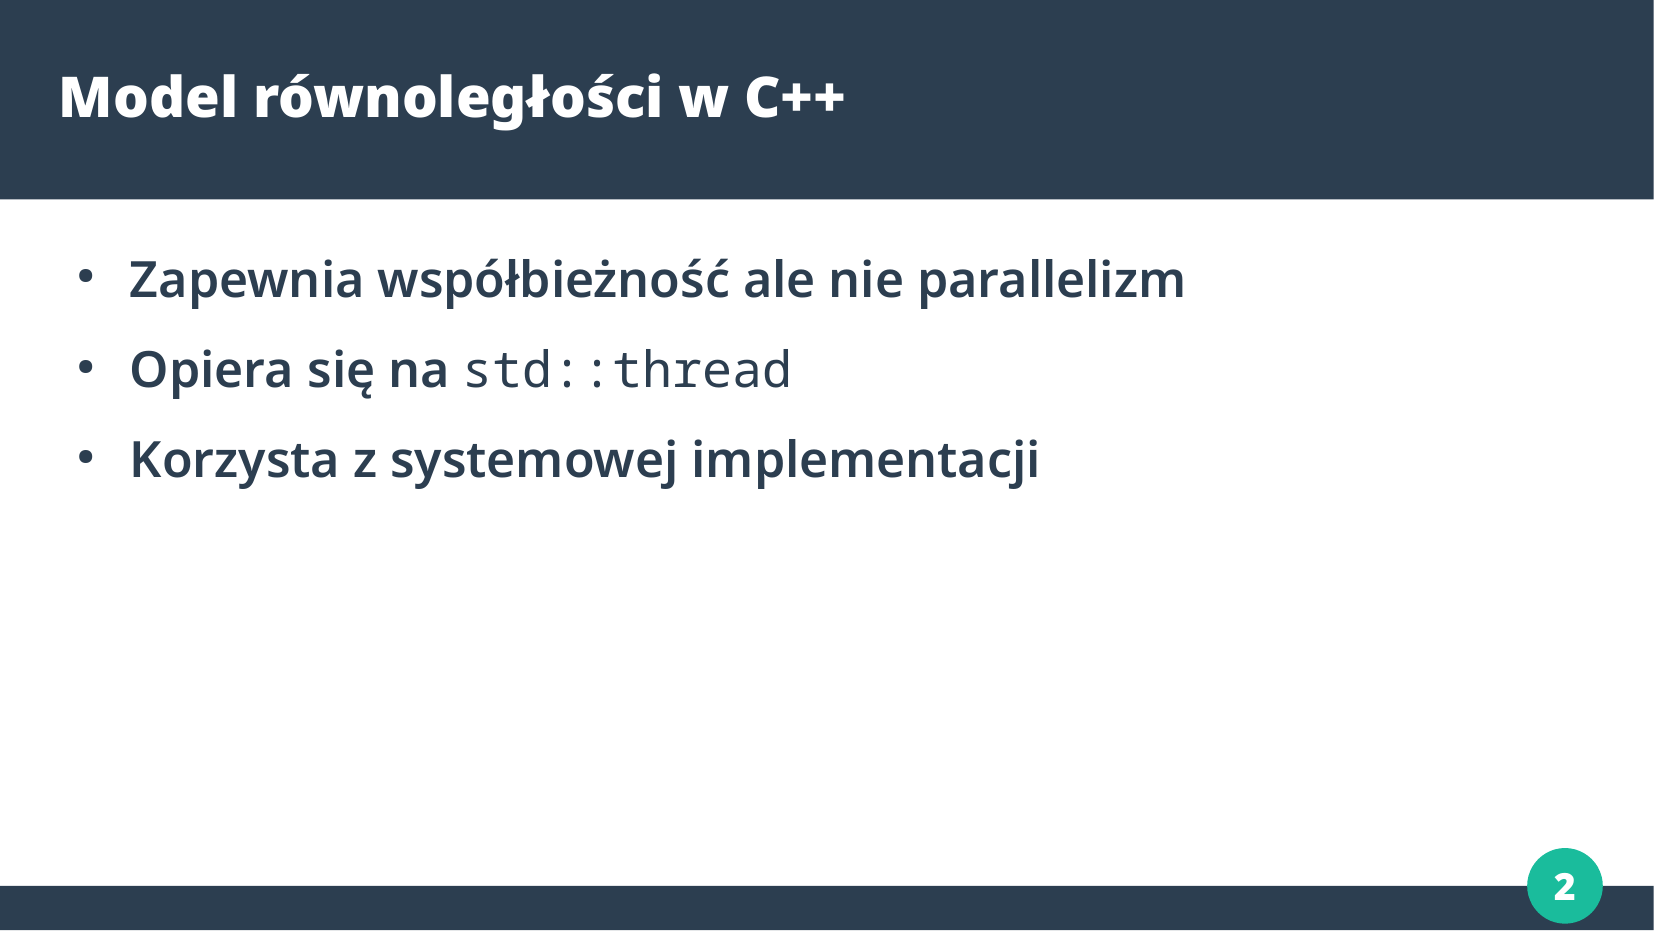

# Model równoległości w C++
Zapewnia współbieżność ale nie parallelizm
Opiera się na std::thread
Korzysta z systemowej implementacji